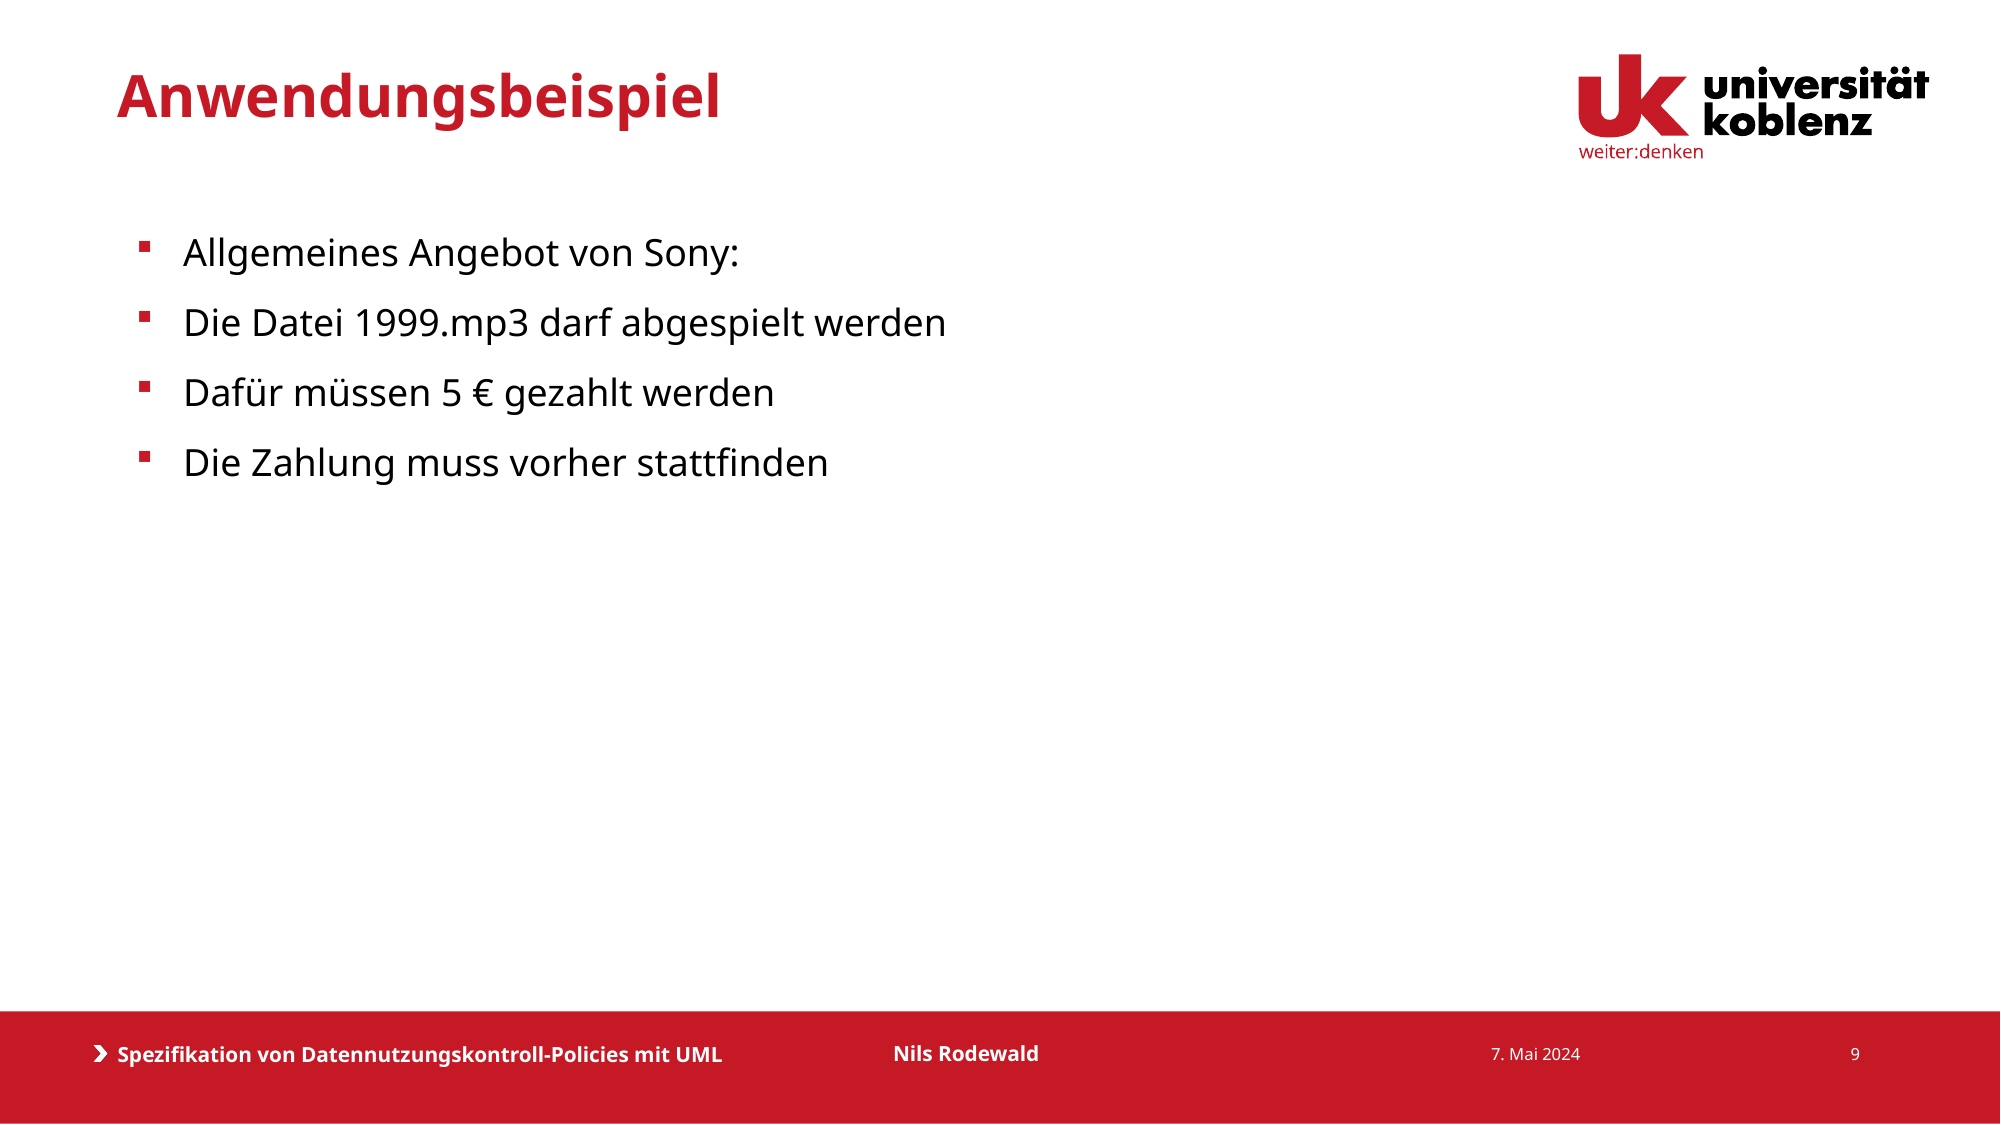

# Anwendungsbeispiel
Allgemeines Angebot von Sony:
Die Datei 1999.mp3 darf abgespielt werden
Dafür müssen 5 € gezahlt werden
Die Zahlung muss vorher stattfinden